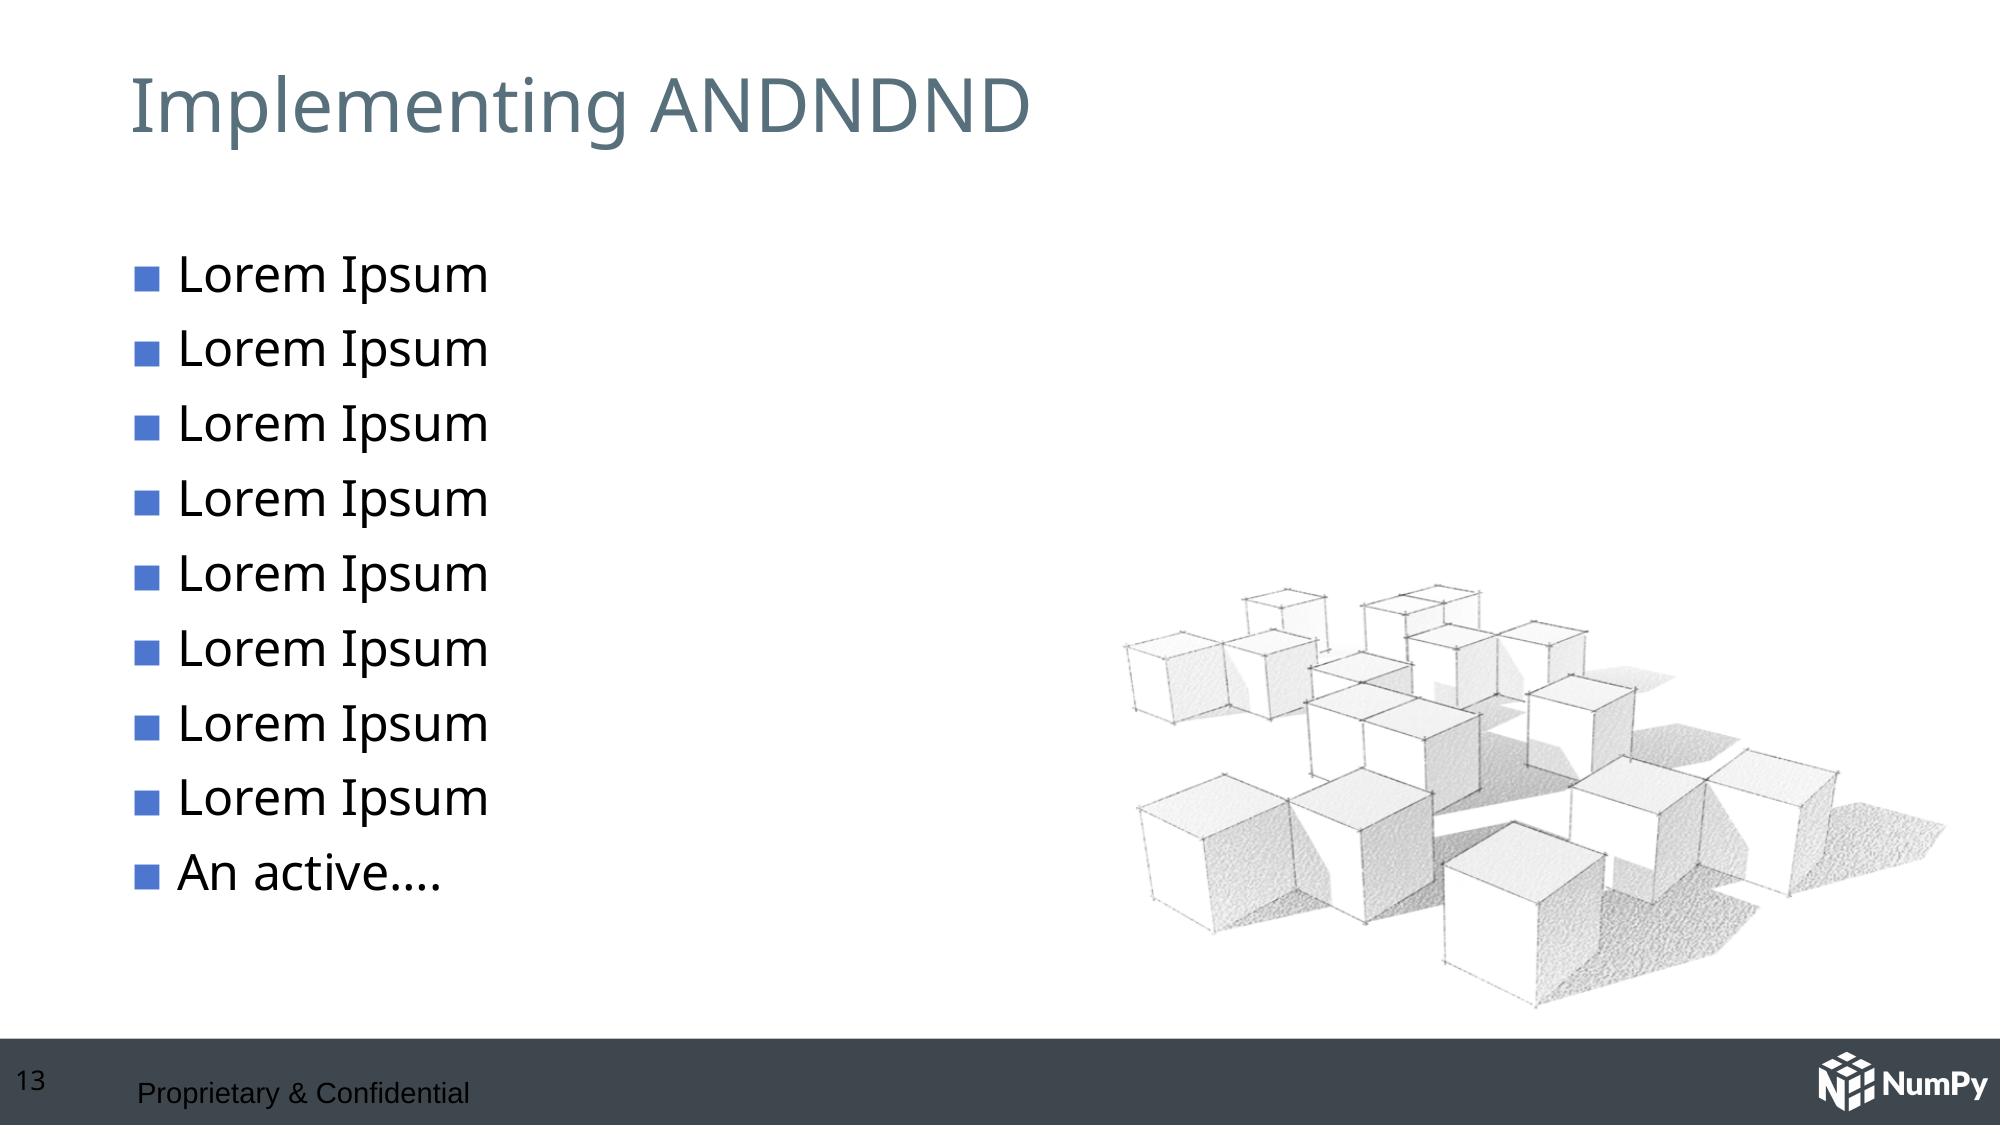

# Implementing ANDNDND
Lorem Ipsum
Lorem Ipsum
Lorem Ipsum
Lorem Ipsum
Lorem Ipsum
Lorem Ipsum
Lorem Ipsum
Lorem Ipsum
An active….
Proprietary & Confidential